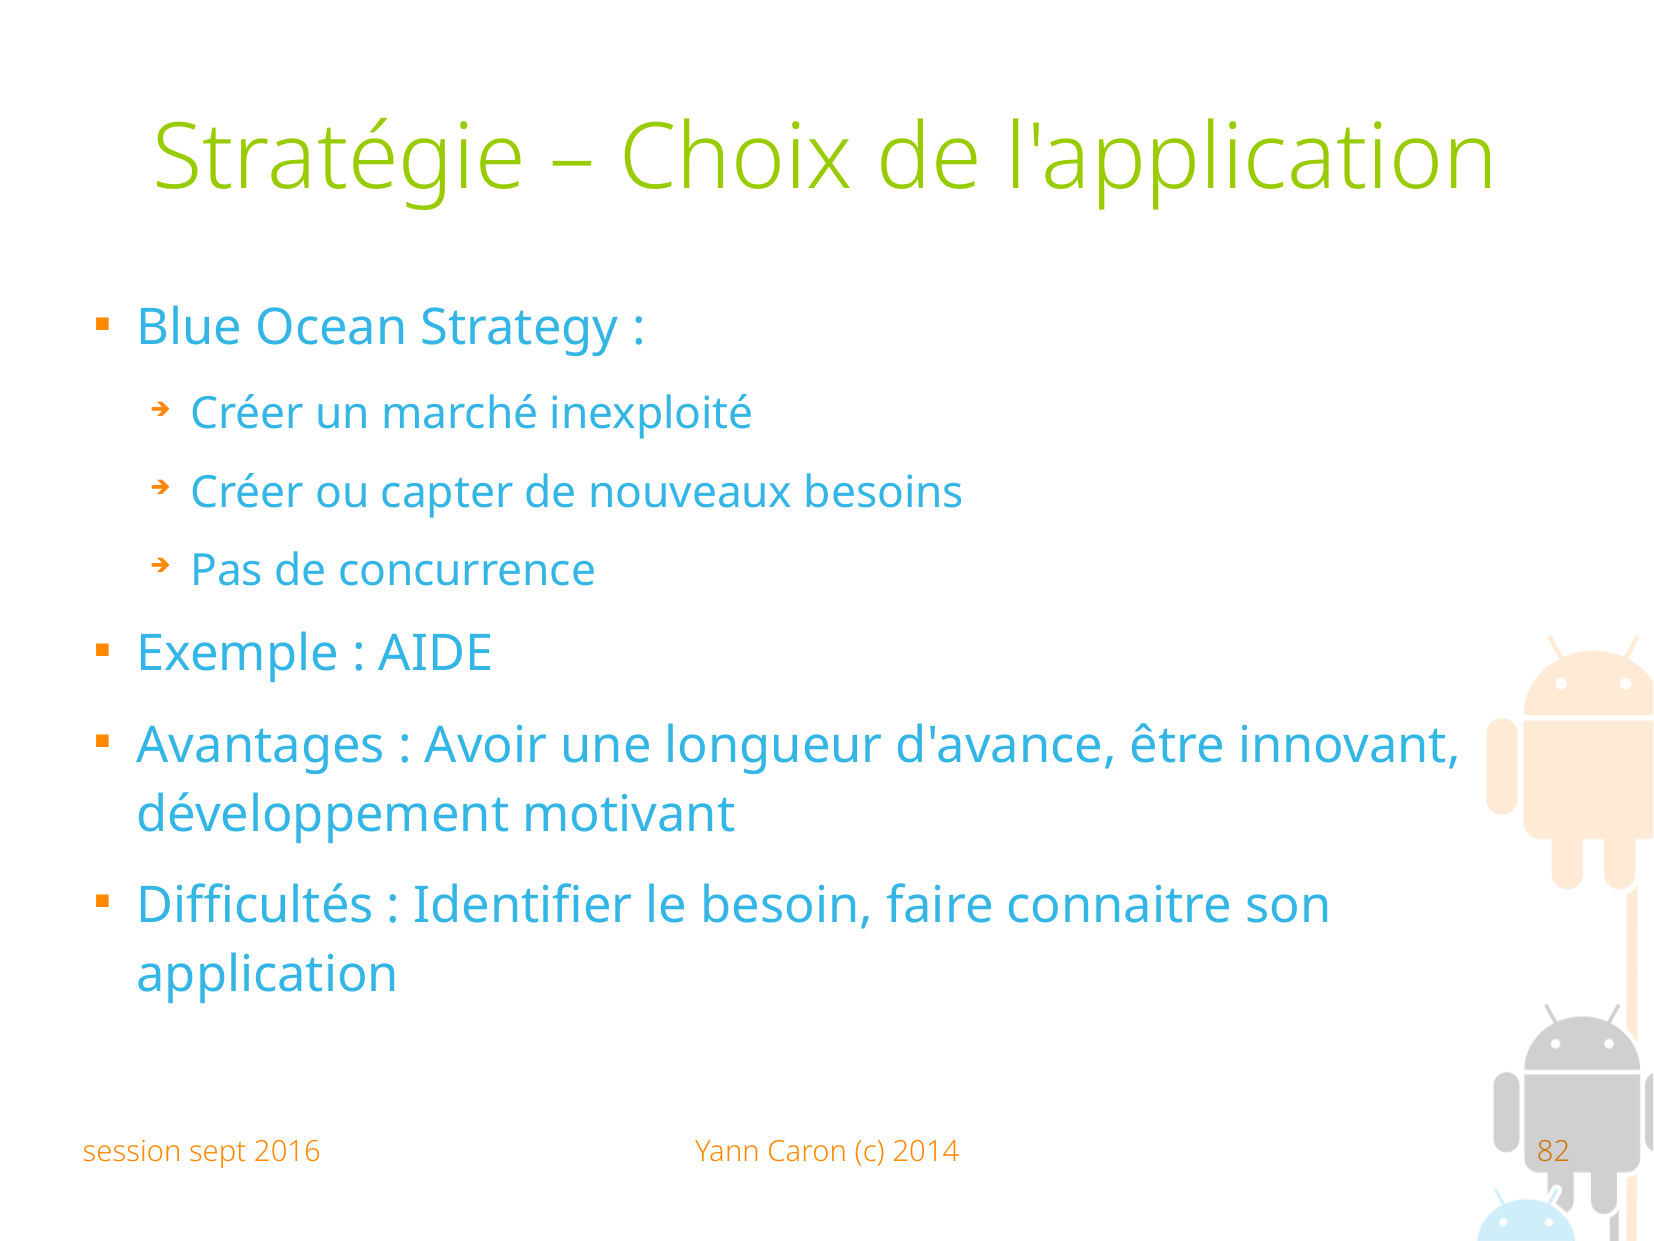

# Stratégie – Choix de l'application
Blue Ocean Strategy :
Créer un marché inexploité
Créer ou capter de nouveaux besoins
Pas de concurrence
Exemple : AIDE
Avantages : Avoir une longueur d'avance, être innovant, développement motivant
Difficultés : Identifier le besoin, faire connaitre son application
session sept 2016
Yann Caron (c) 2014
82